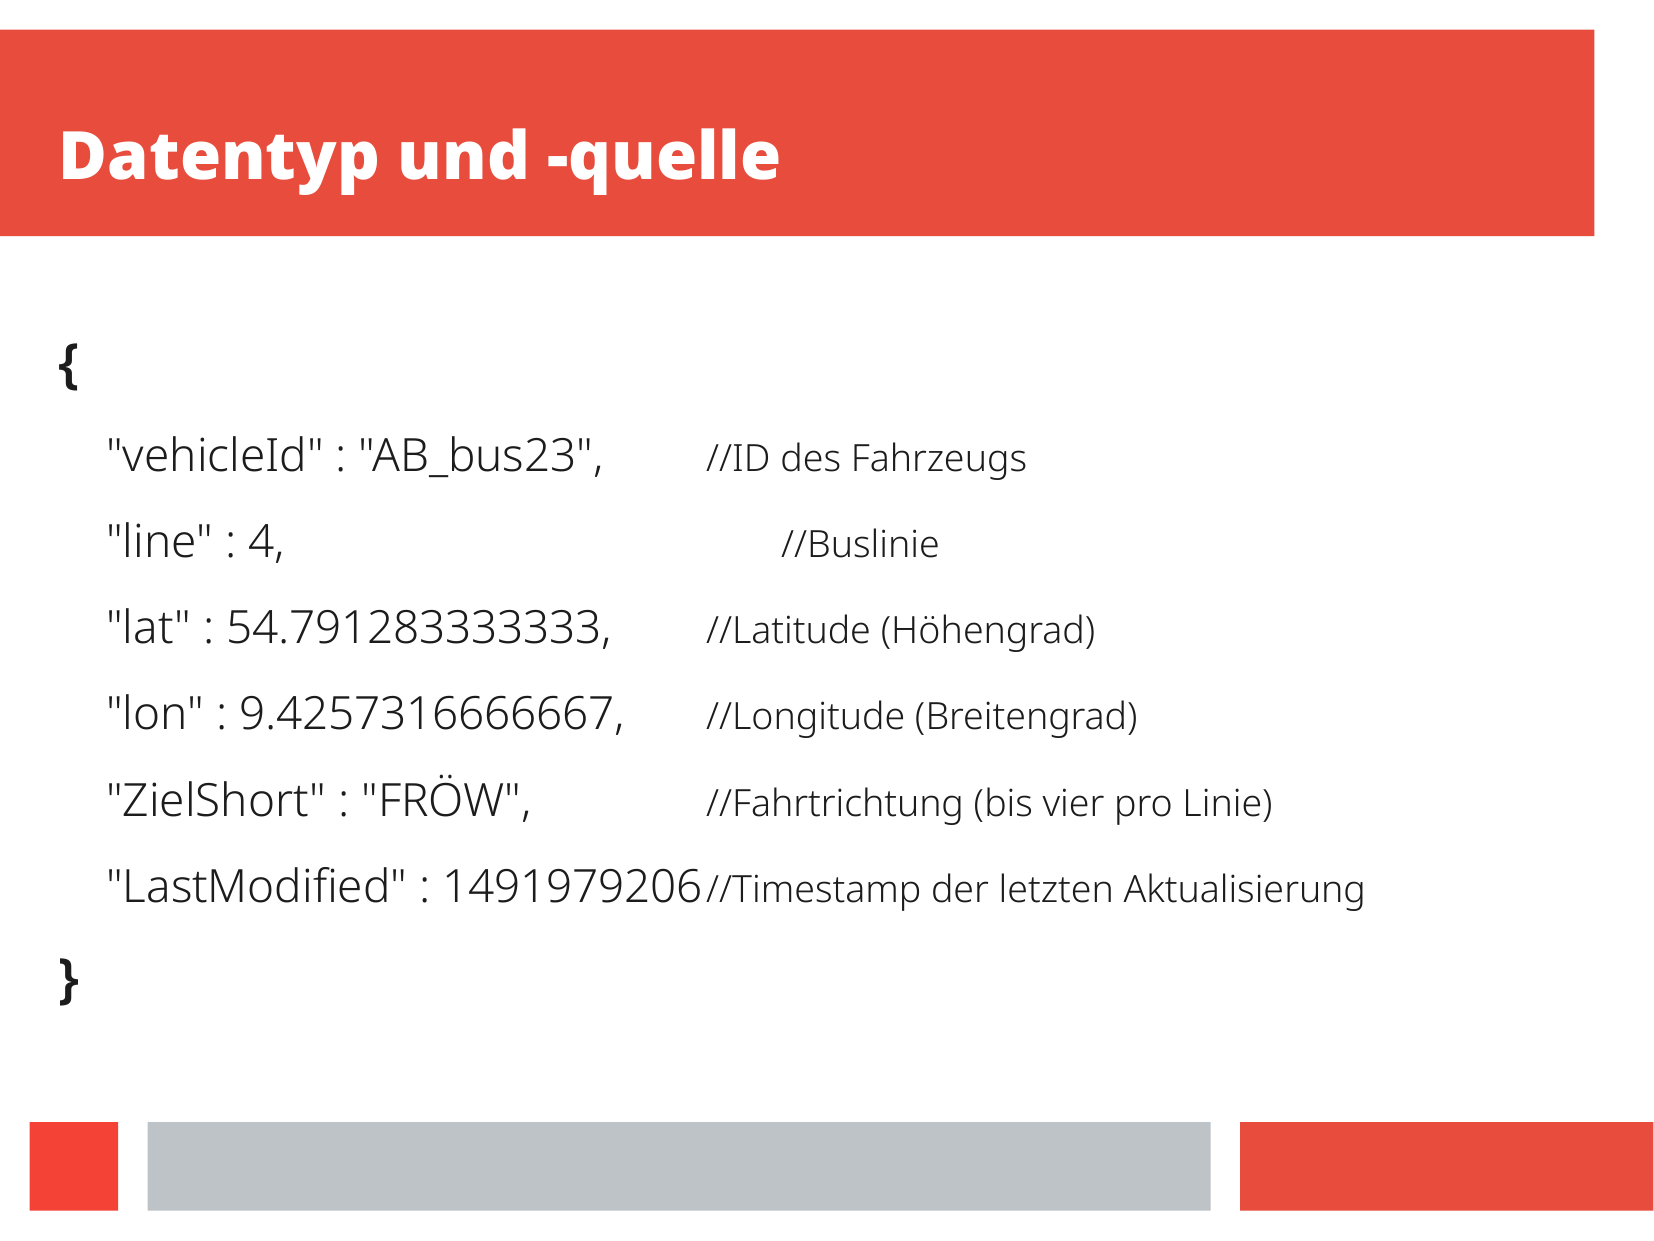

# Datentyp und -quelle
{
"vehicleId" : "AB_bus23",		//ID des Fahrzeugs
"line" : 4,							//Buslinie
"lat" : 54.791283333333,		//Latitude (Höhengrad)
"lon" : 9.4257316666667,		//Longitude (Breitengrad)
"ZielShort" : "FRÖW",			//Fahrtrichtung (bis vier pro Linie)
"LastModified" : 1491979206	//Timestamp der letzten Aktualisierung
}